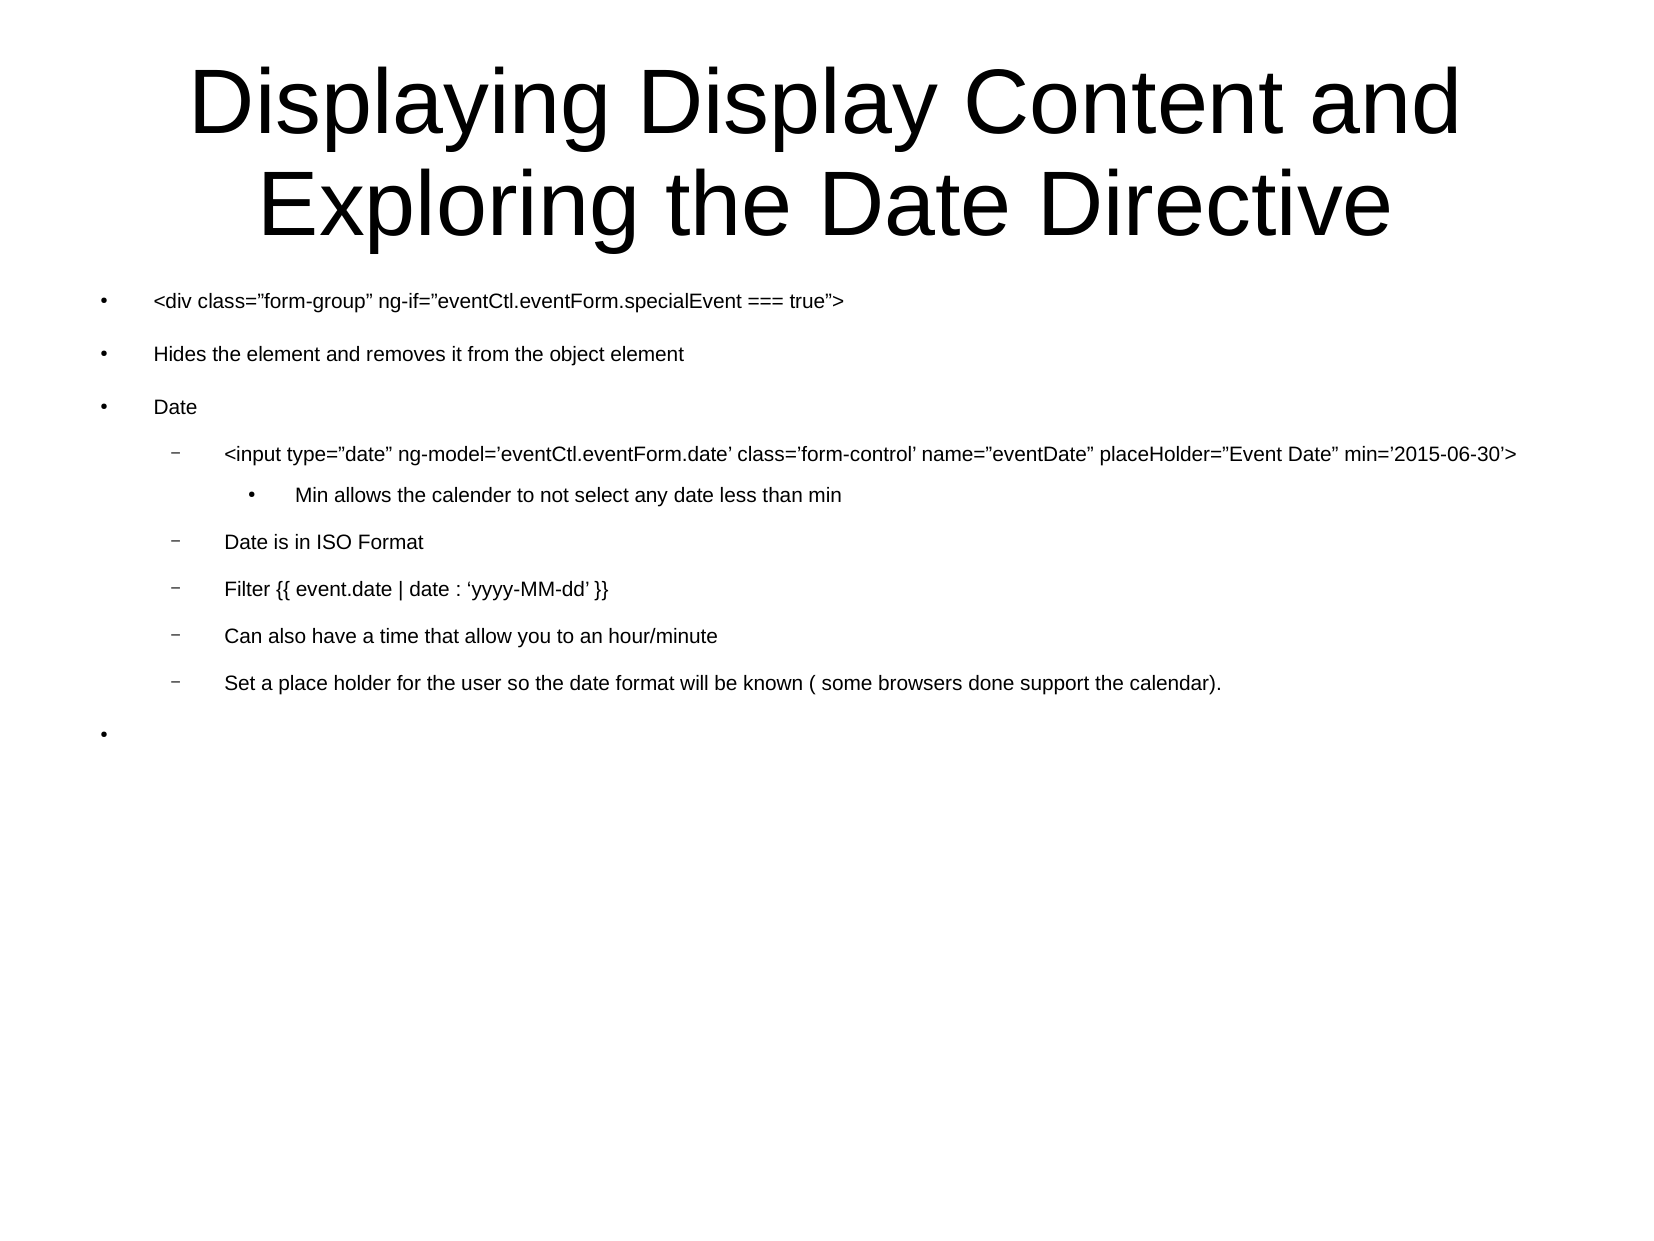

# Displaying Display Content and Exploring the Date Directive
<div class=”form-group” ng-if=”eventCtl.eventForm.specialEvent === true”>
Hides the element and removes it from the object element
Date
<input type=”date” ng-model=’eventCtl.eventForm.date’ class=’form-control’ name=”eventDate” placeHolder=”Event Date” min=’2015-06-30’>
Min allows the calender to not select any date less than min
Date is in ISO Format
Filter {{ event.date | date : ‘yyyy-MM-dd’ }}
Can also have a time that allow you to an hour/minute
Set a place holder for the user so the date format will be known ( some browsers done support the calendar).